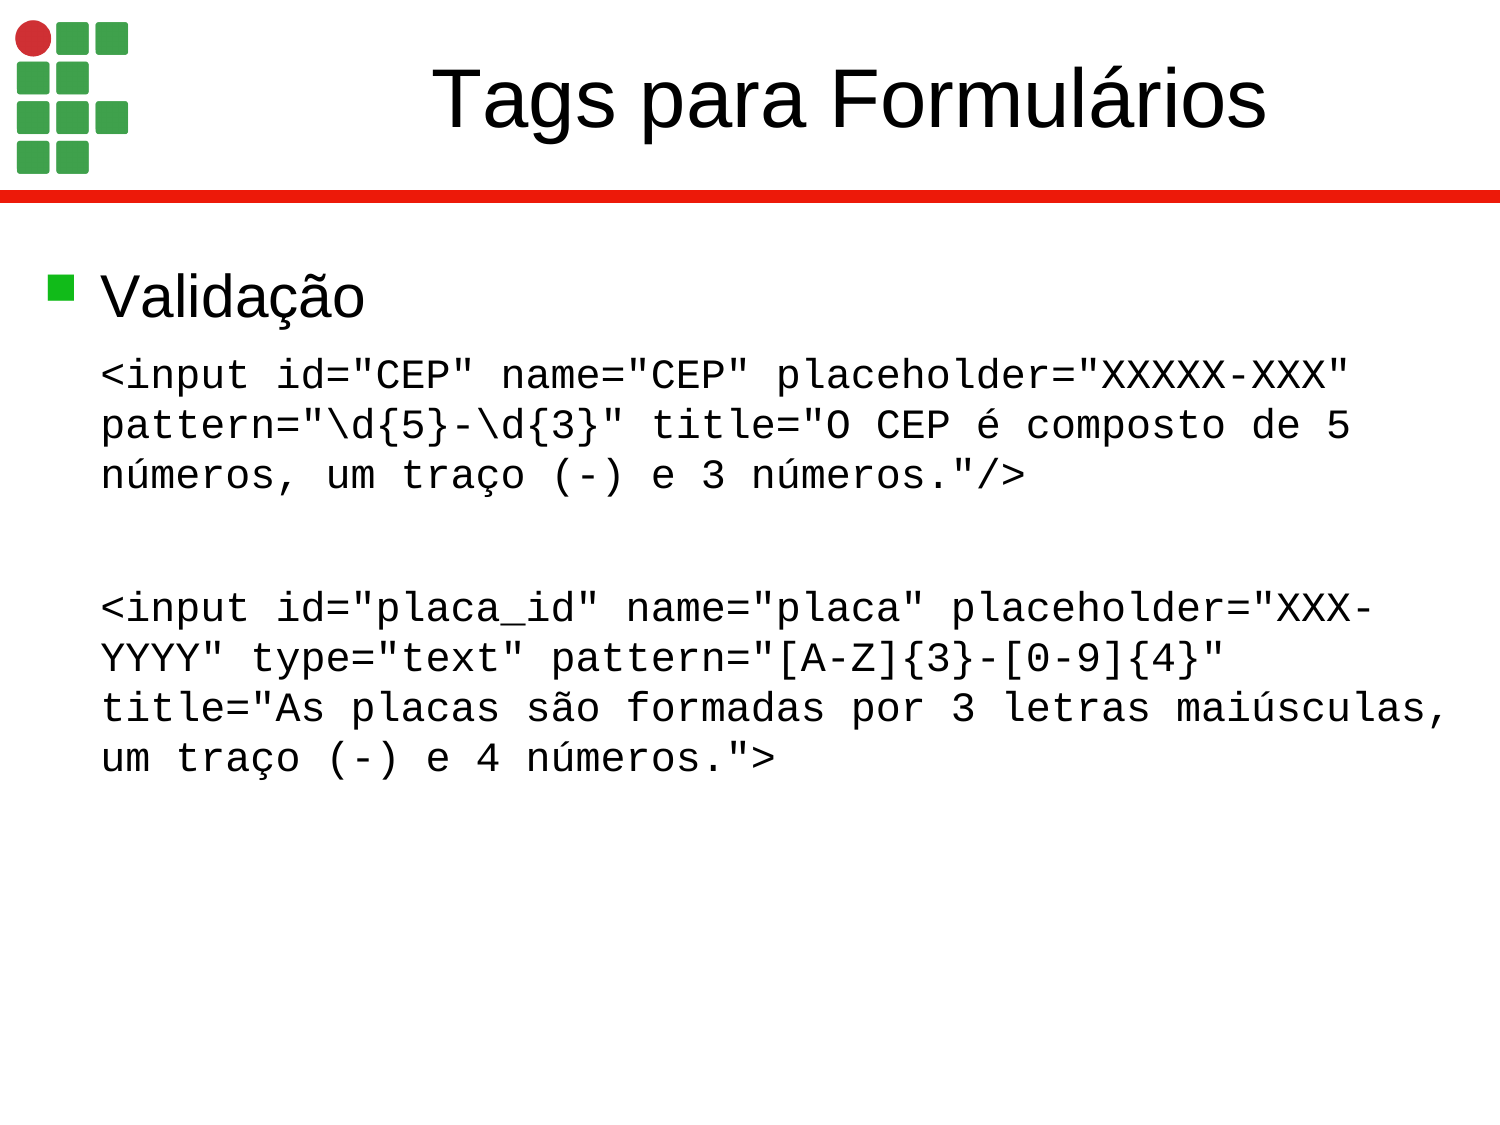

# Tags para Formulários
Validação
<input id="CEP" name="CEP" placeholder="XXXXX-XXX" pattern="\d{5}-\d{3}" title="O CEP é composto de 5 números, um traço (-) e 3 números."/>
<input id="placa_id" name="placa" placeholder="XXX-YYYY" type="text" pattern="[A-Z]{3}-[0-9]{4}" title="As placas são formadas por 3 letras maiúsculas, um traço (-) e 4 números.">